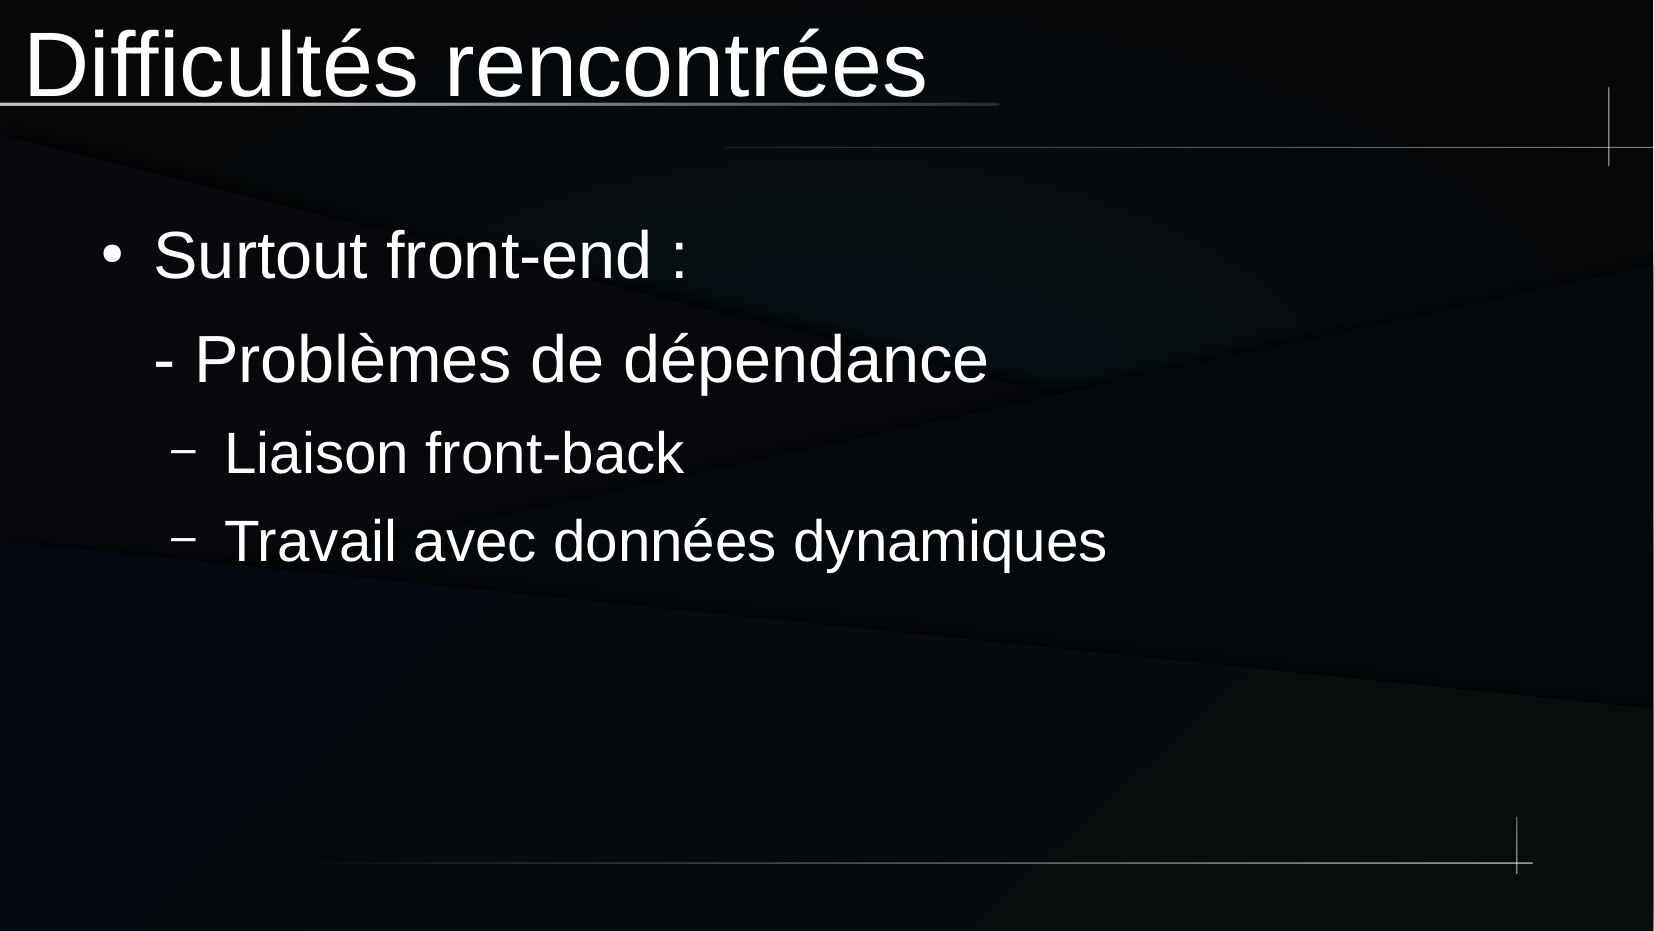

# Difficultés rencontrées
Surtout front-end :
- Problèmes de dépendance
Liaison front-back
Travail avec données dynamiques